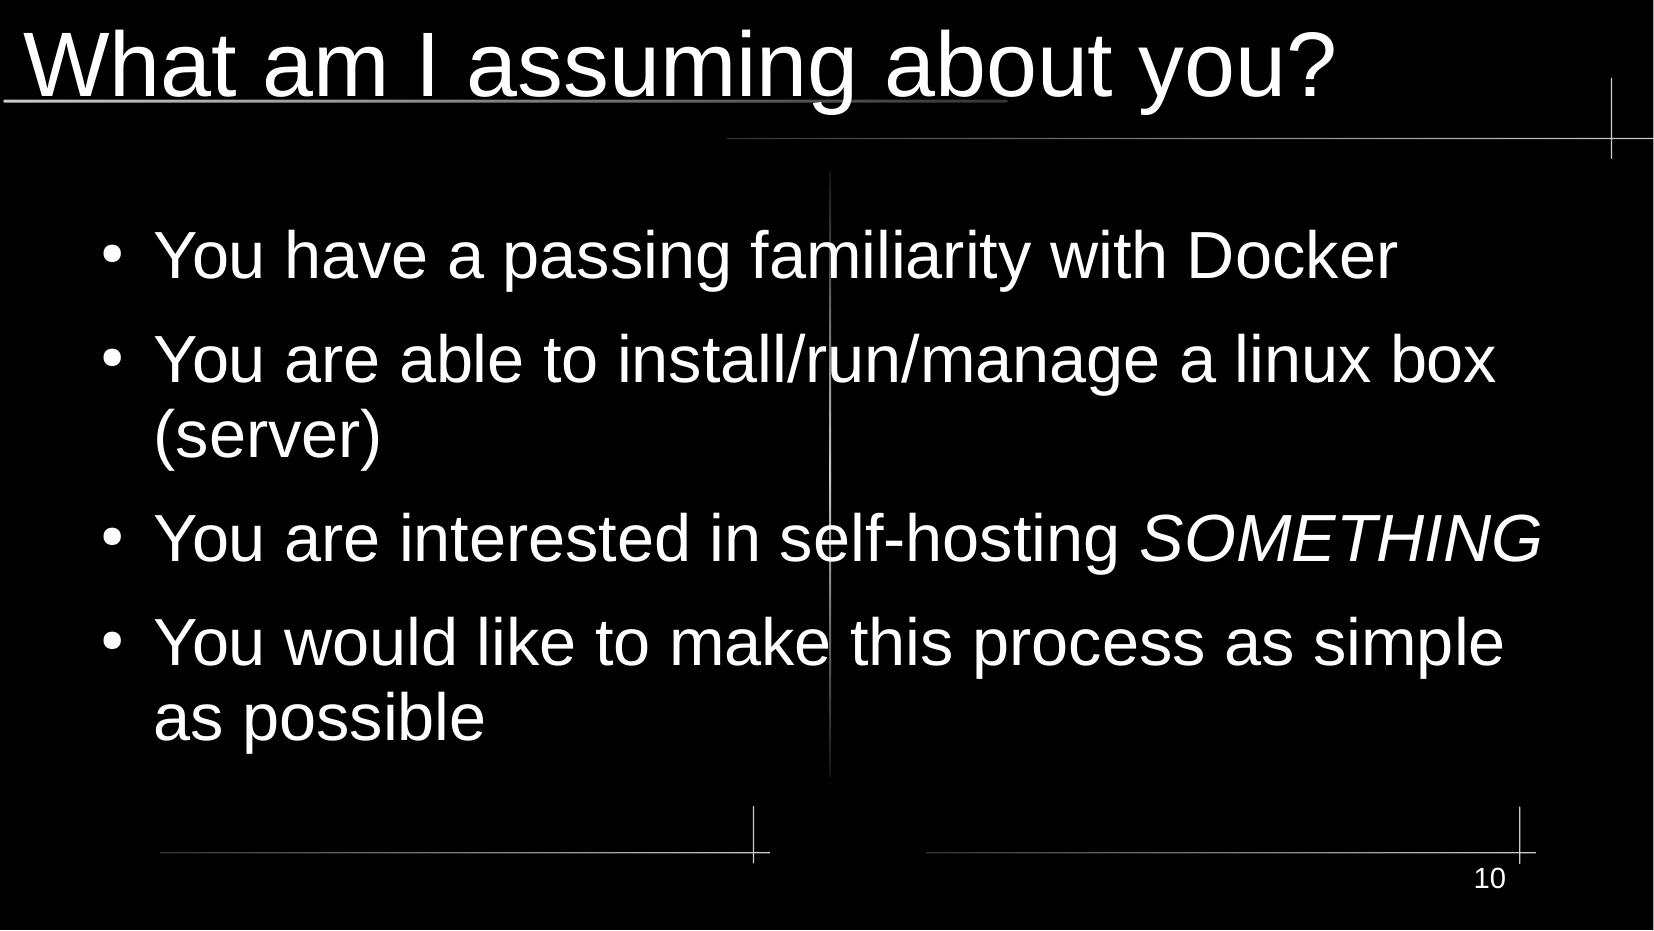

# What am I assuming about you?
You have a passing familiarity with Docker
You are able to install/run/manage a linux box (server)
You are interested in self-hosting SOMETHING
You would like to make this process as simple as possible
10